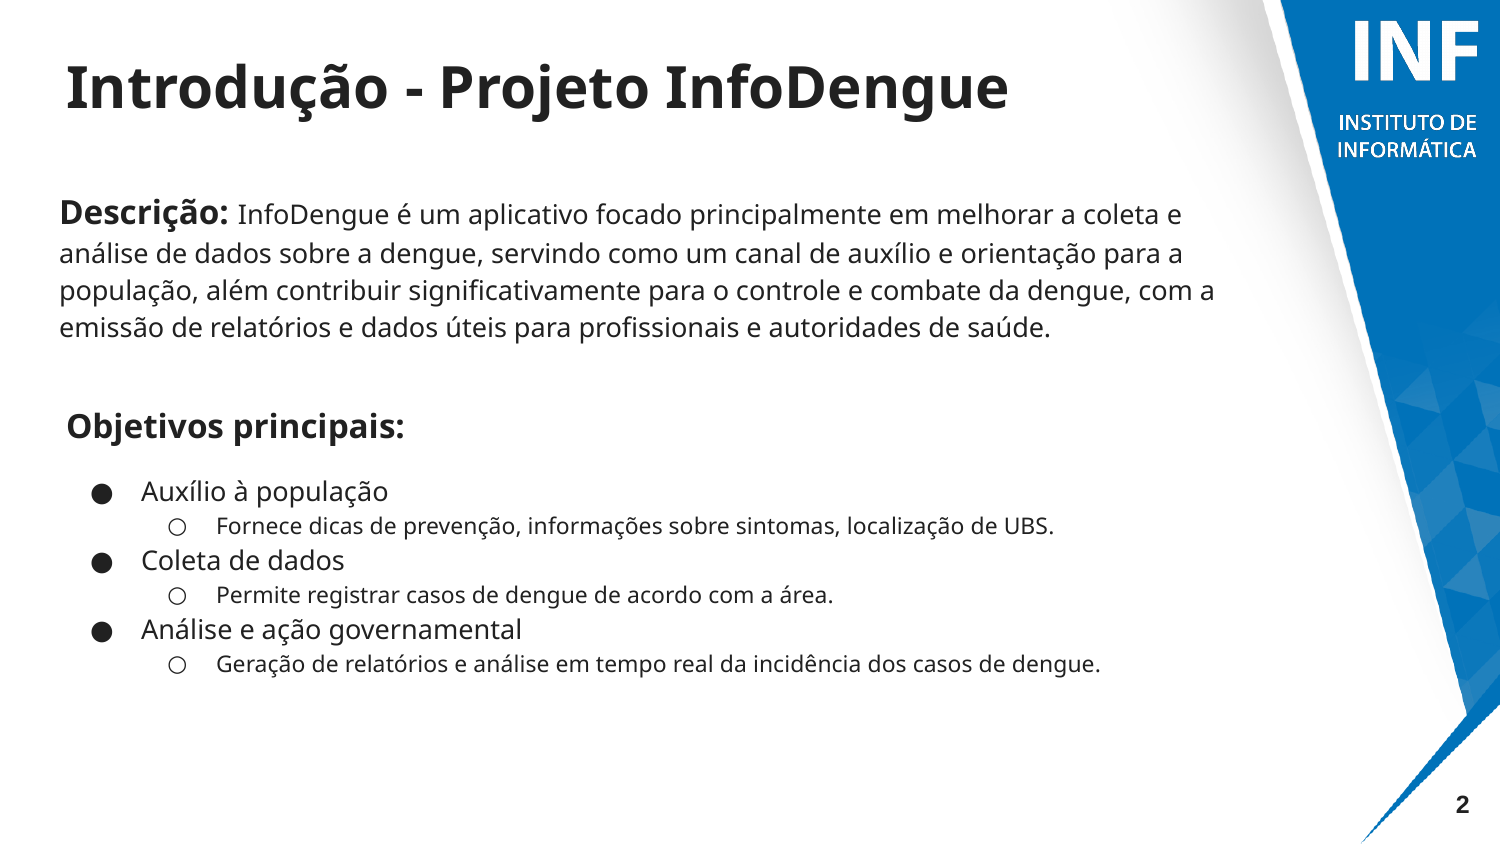

# Introdução - Projeto InfoDengue
Descrição: InfoDengue é um aplicativo focado principalmente em melhorar a coleta e análise de dados sobre a dengue, servindo como um canal de auxílio e orientação para a população, além contribuir significativamente para o controle e combate da dengue, com a emissão de relatórios e dados úteis para profissionais e autoridades de saúde.
Objetivos principais:
Auxílio à população
Fornece dicas de prevenção, informações sobre sintomas, localização de UBS.
Coleta de dados
Permite registrar casos de dengue de acordo com a área.
Análise e ação governamental
Geração de relatórios e análise em tempo real da incidência dos casos de dengue.